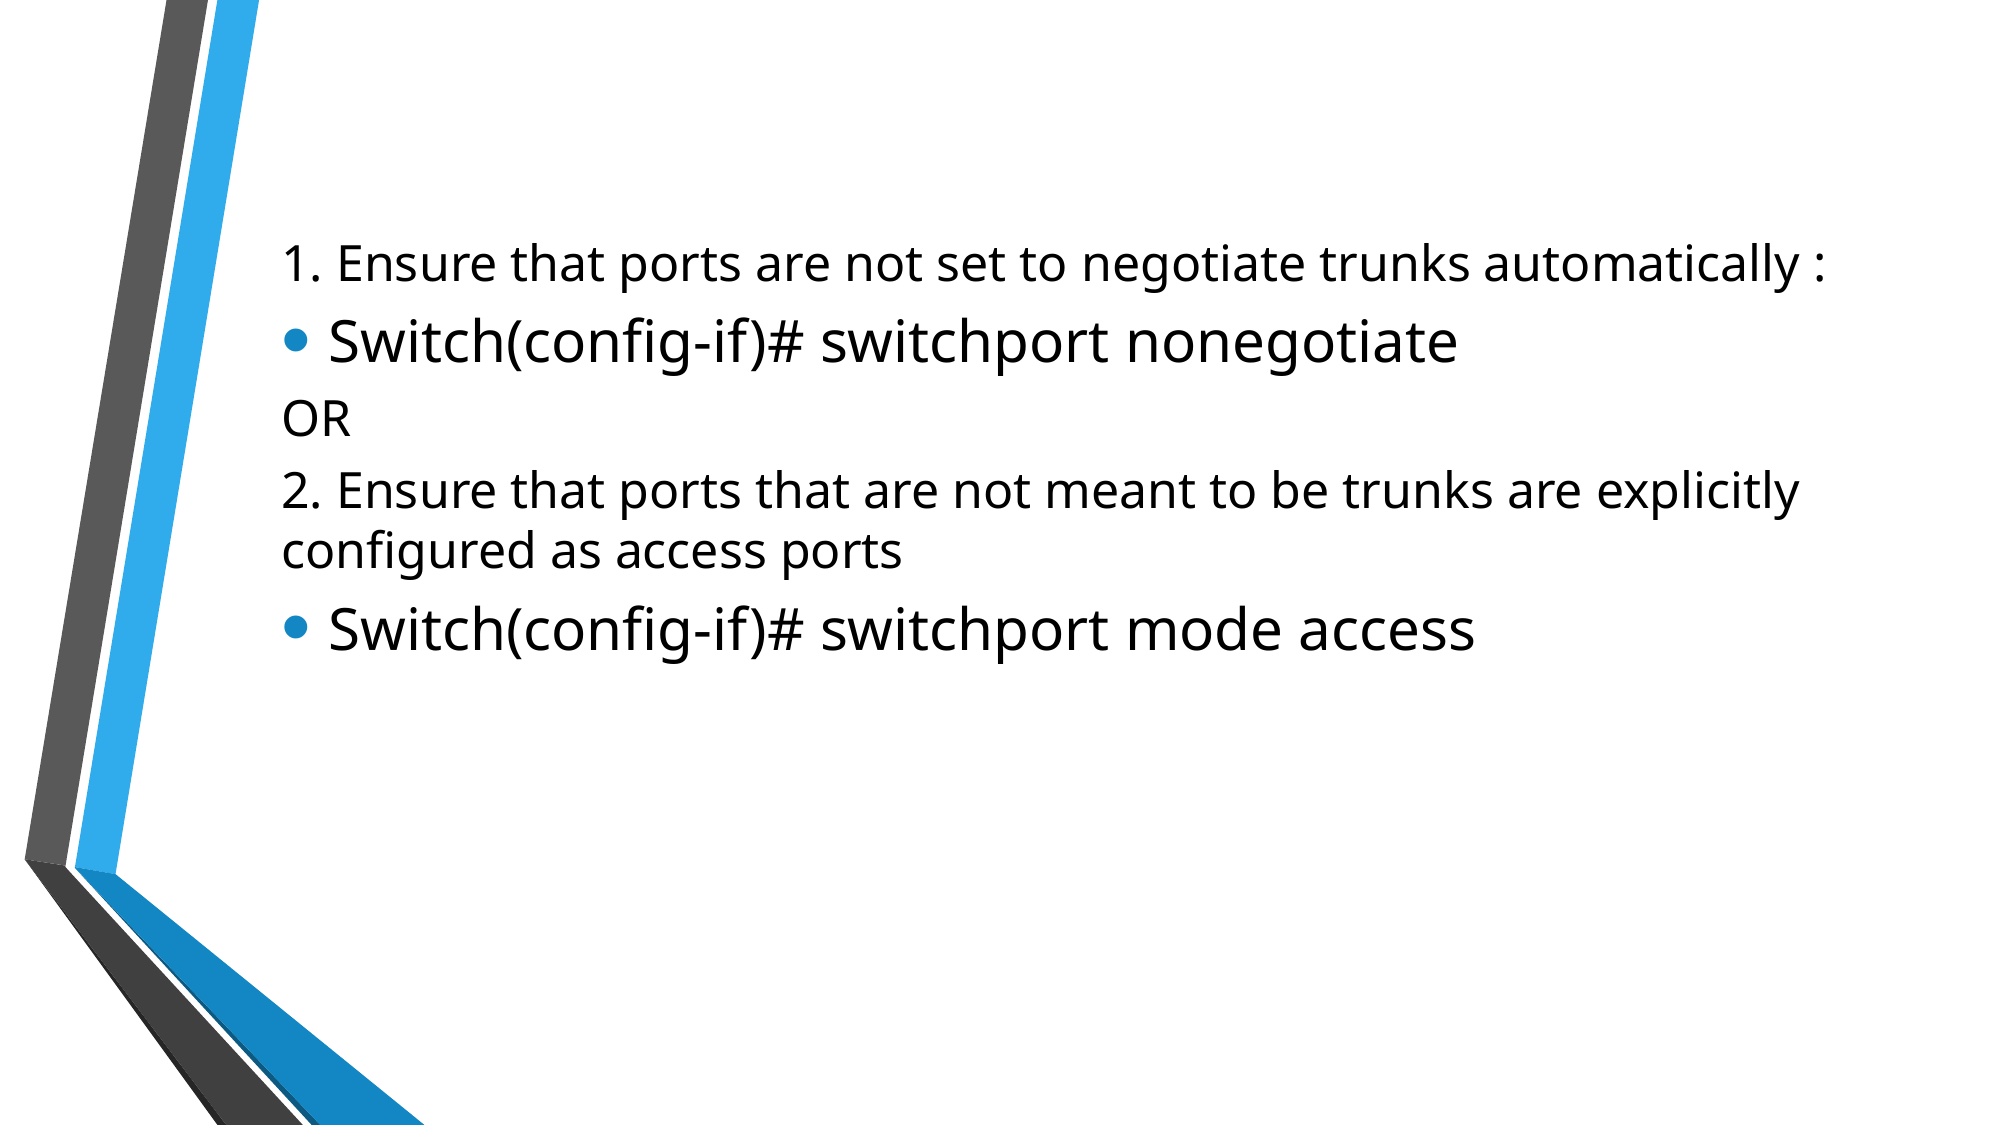

# 1. Ensure that ports are not set to negotiate trunks automatically :
Switch(config-if)# switchport nonegotiate
OR
2. Ensure that ports that are not meant to be trunks are explicitly configured as access ports
Switch(config-if)# switchport mode access